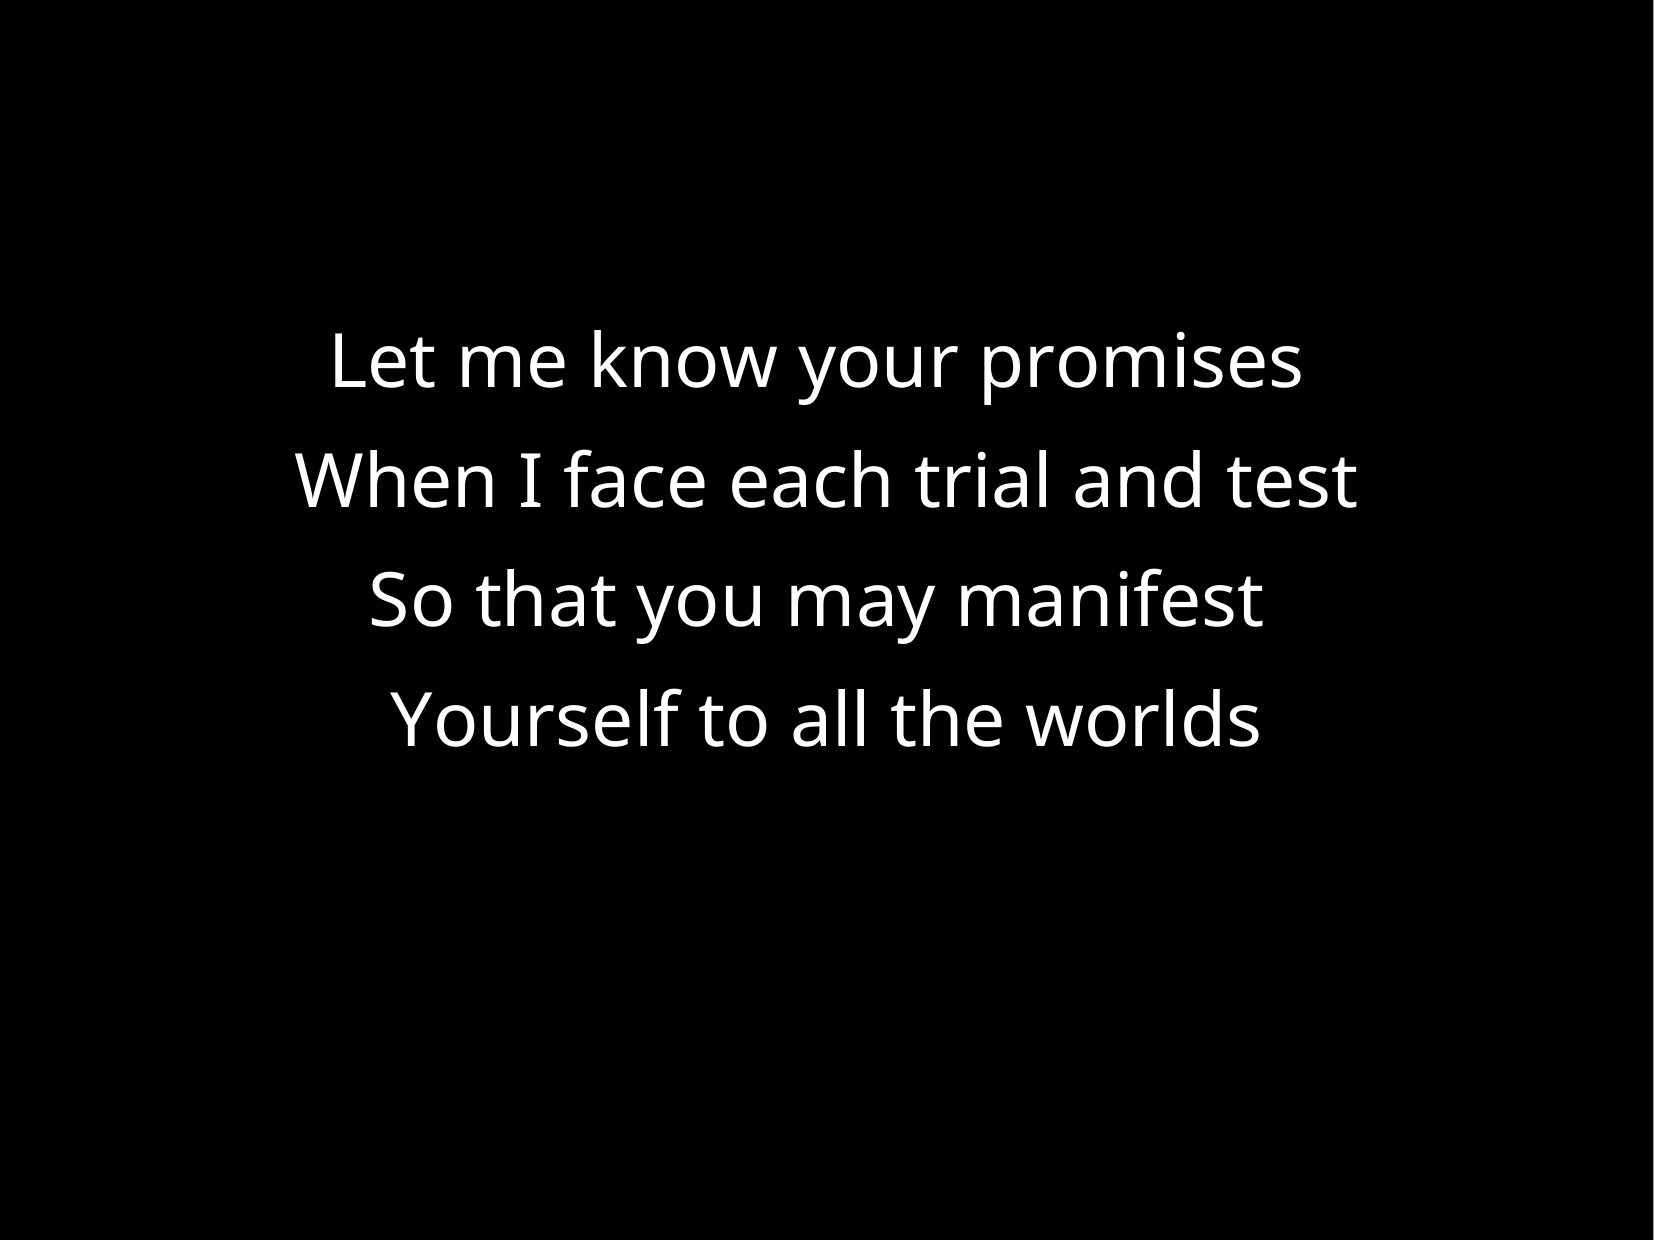

#
Let me know your promises
When I face each trial and test
So that you may manifest
Yourself to all the worlds